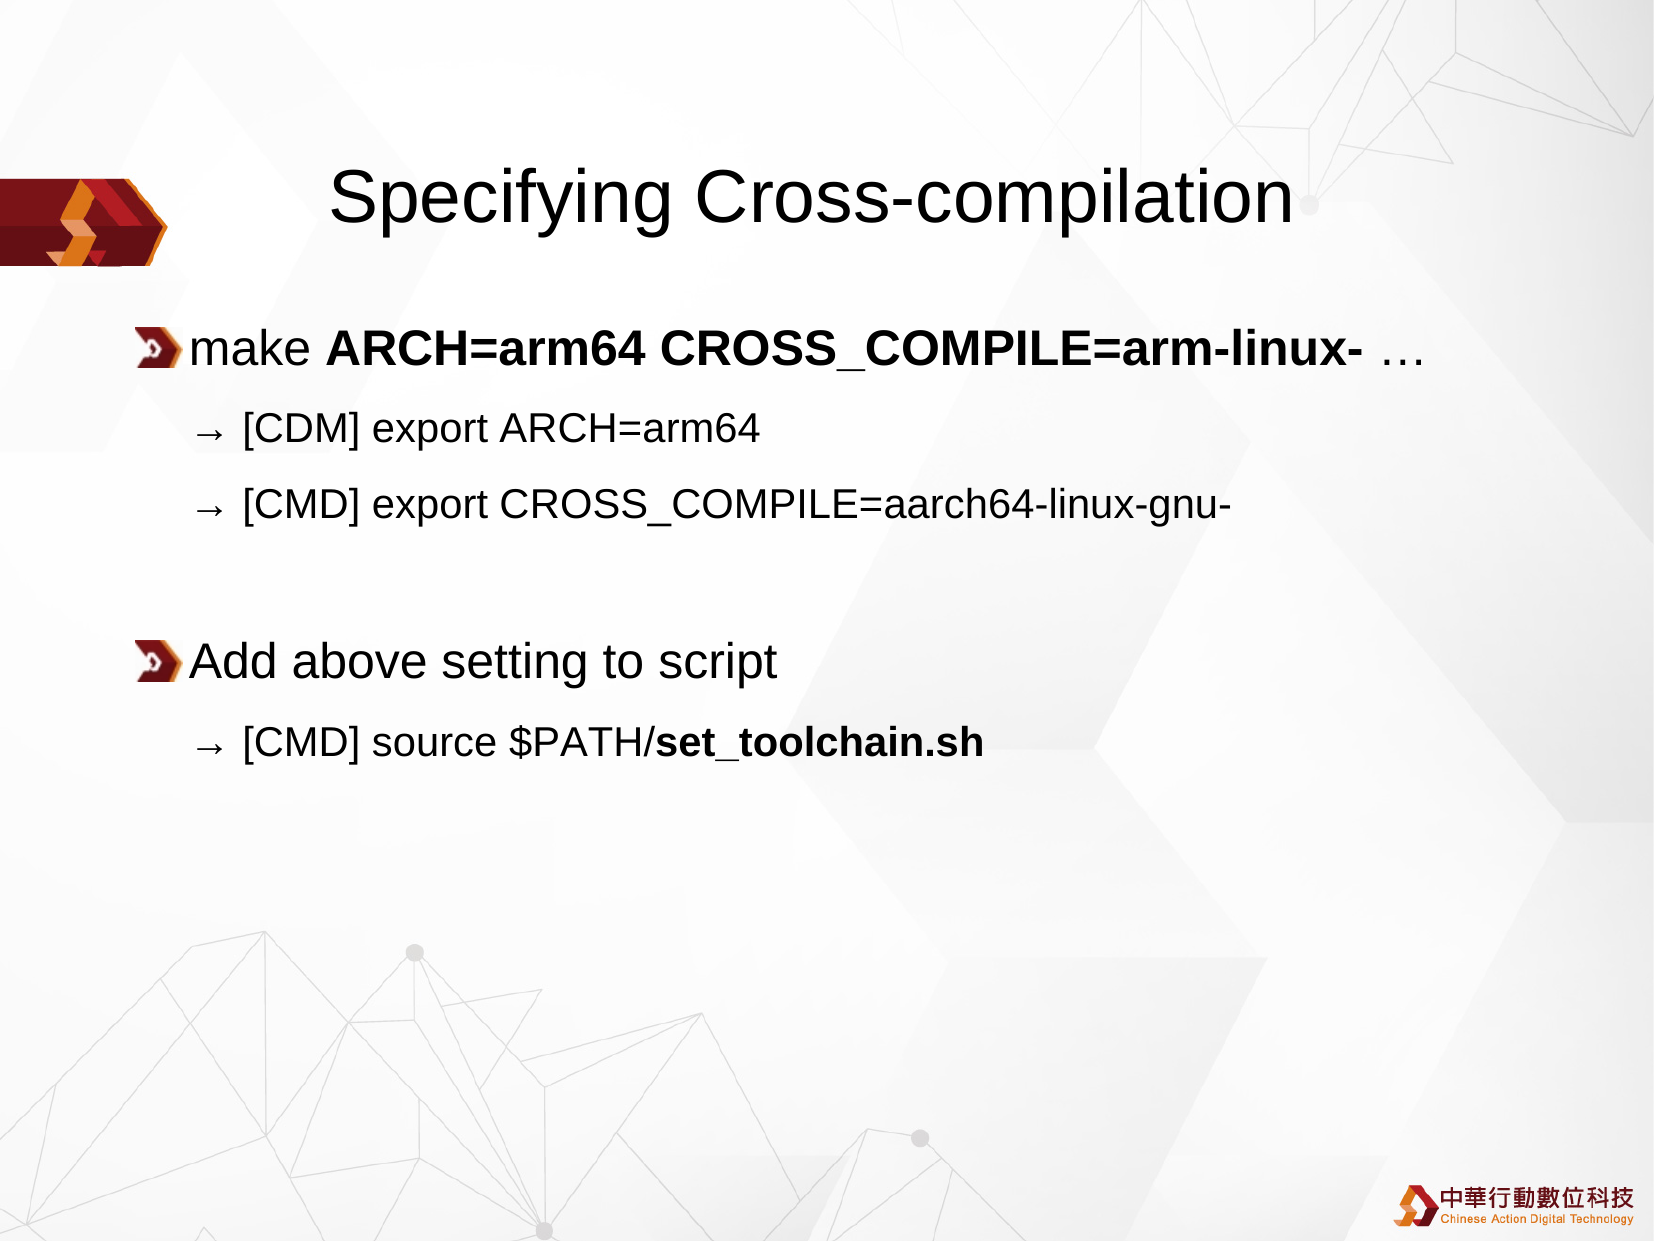

# Specifying Cross-compilation
make ARCH=arm64 CROSS_COMPILE=arm-linux- …
→ [CDM] export ARCH=arm64
→ [CMD] export CROSS_COMPILE=aarch64-linux-gnu-
Add above setting to script
→ [CMD] source $PATH/set_toolchain.sh